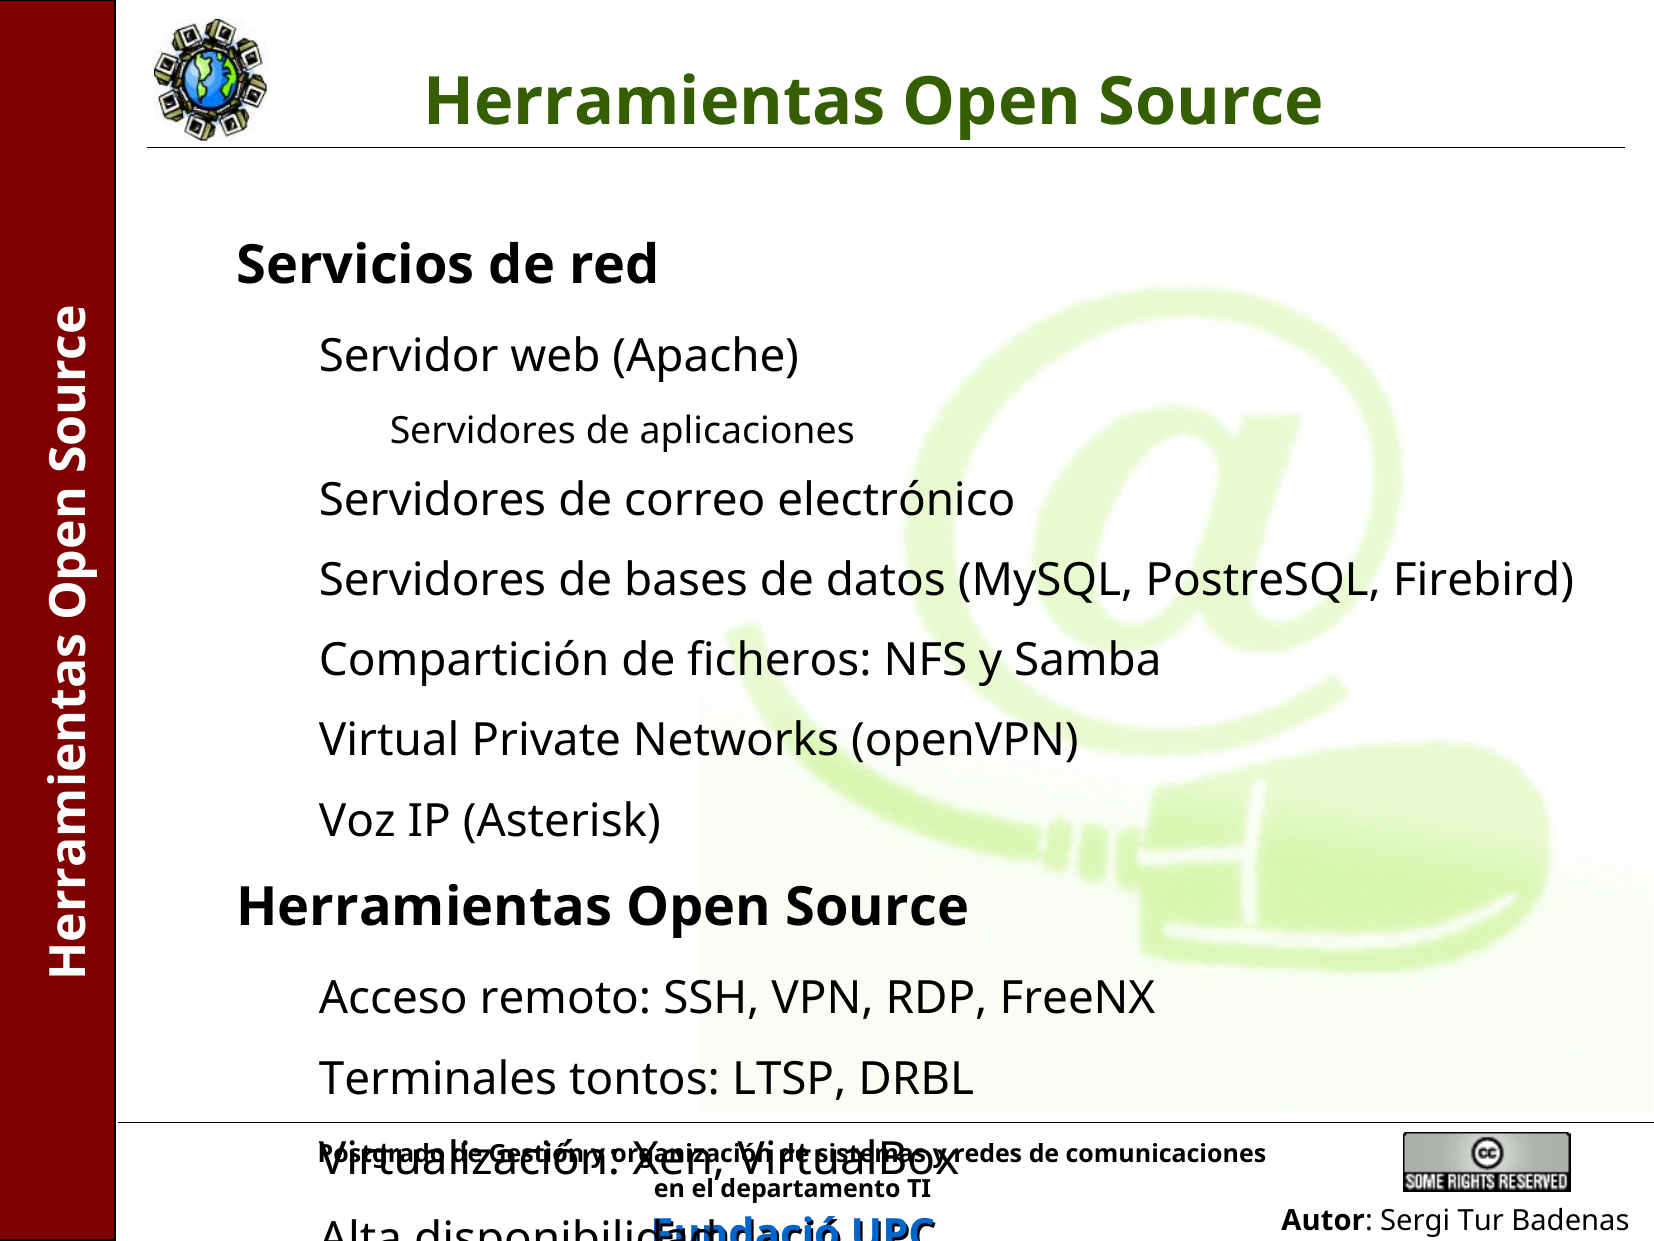

# Herramientas Open Source
Servicios de red
Servidor web (Apache)
Servidores de aplicaciones
Servidores de correo electrónico
Servidores de bases de datos (MySQL, PostreSQL, Firebird)
Compartición de ficheros: NFS y Samba
Virtual Private Networks (openVPN)
Voz IP (Asterisk)
Herramientas Open Source
Acceso remoto: SSH, VPN, RDP, FreeNX
Terminales tontos: LTSP, DRBL
Virtualización: Xen, VirtualBox
Alta disponibilidad